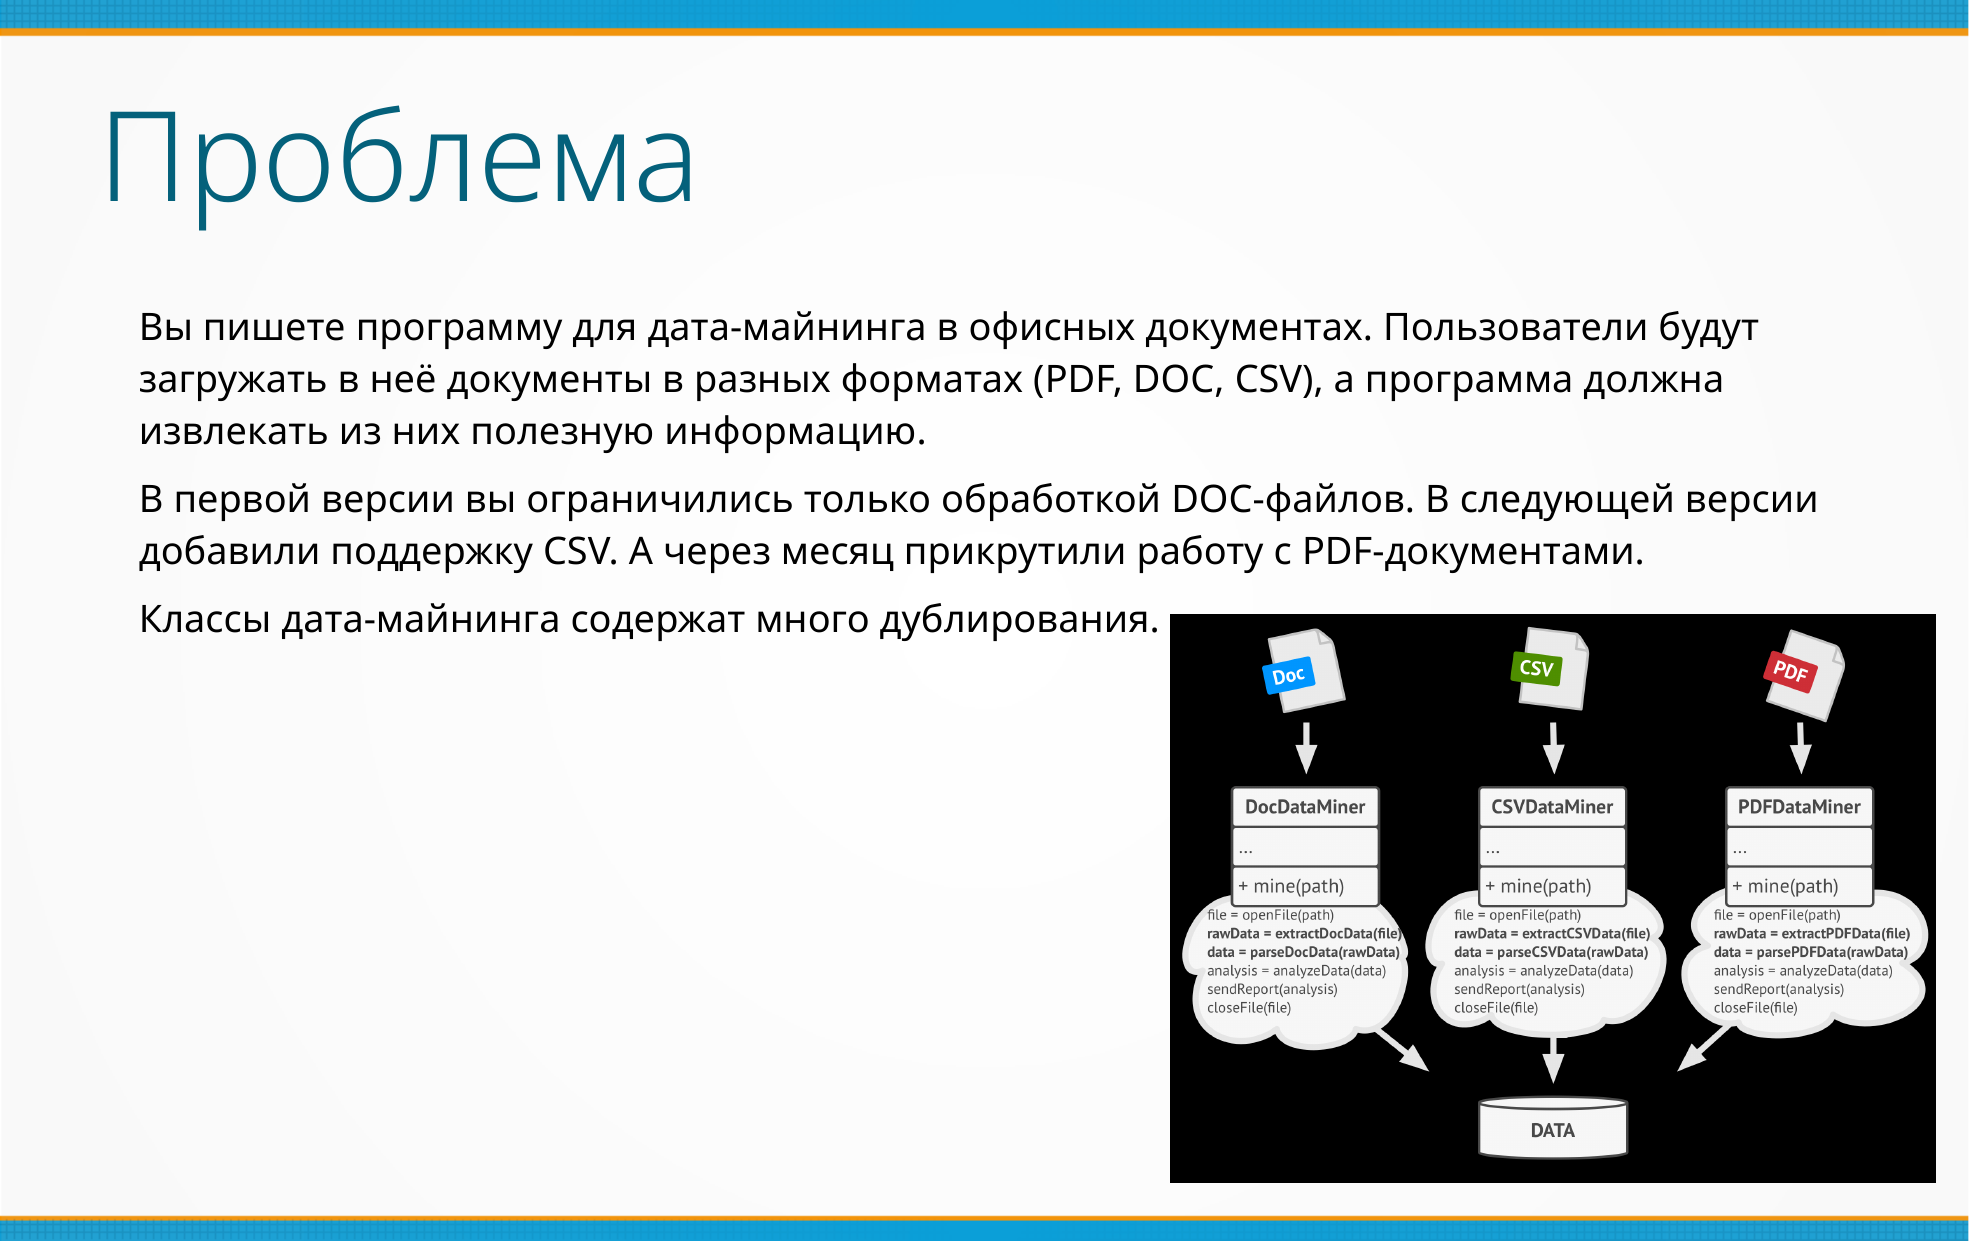

# Проблема
Вы пишете программу для дата-майнинга в офисных документах. Пользователи будут загружать в неё документы в разных форматах (PDF, DOC, CSV), а программа должна извлекать из них полезную информацию.
В первой версии вы ограничились только обработкой DOC-файлов. В следующей версии добавили поддержку CSV. А через месяц прикрутили работу с PDF-документами.
Классы дата-майнинга содержат много дублирования.